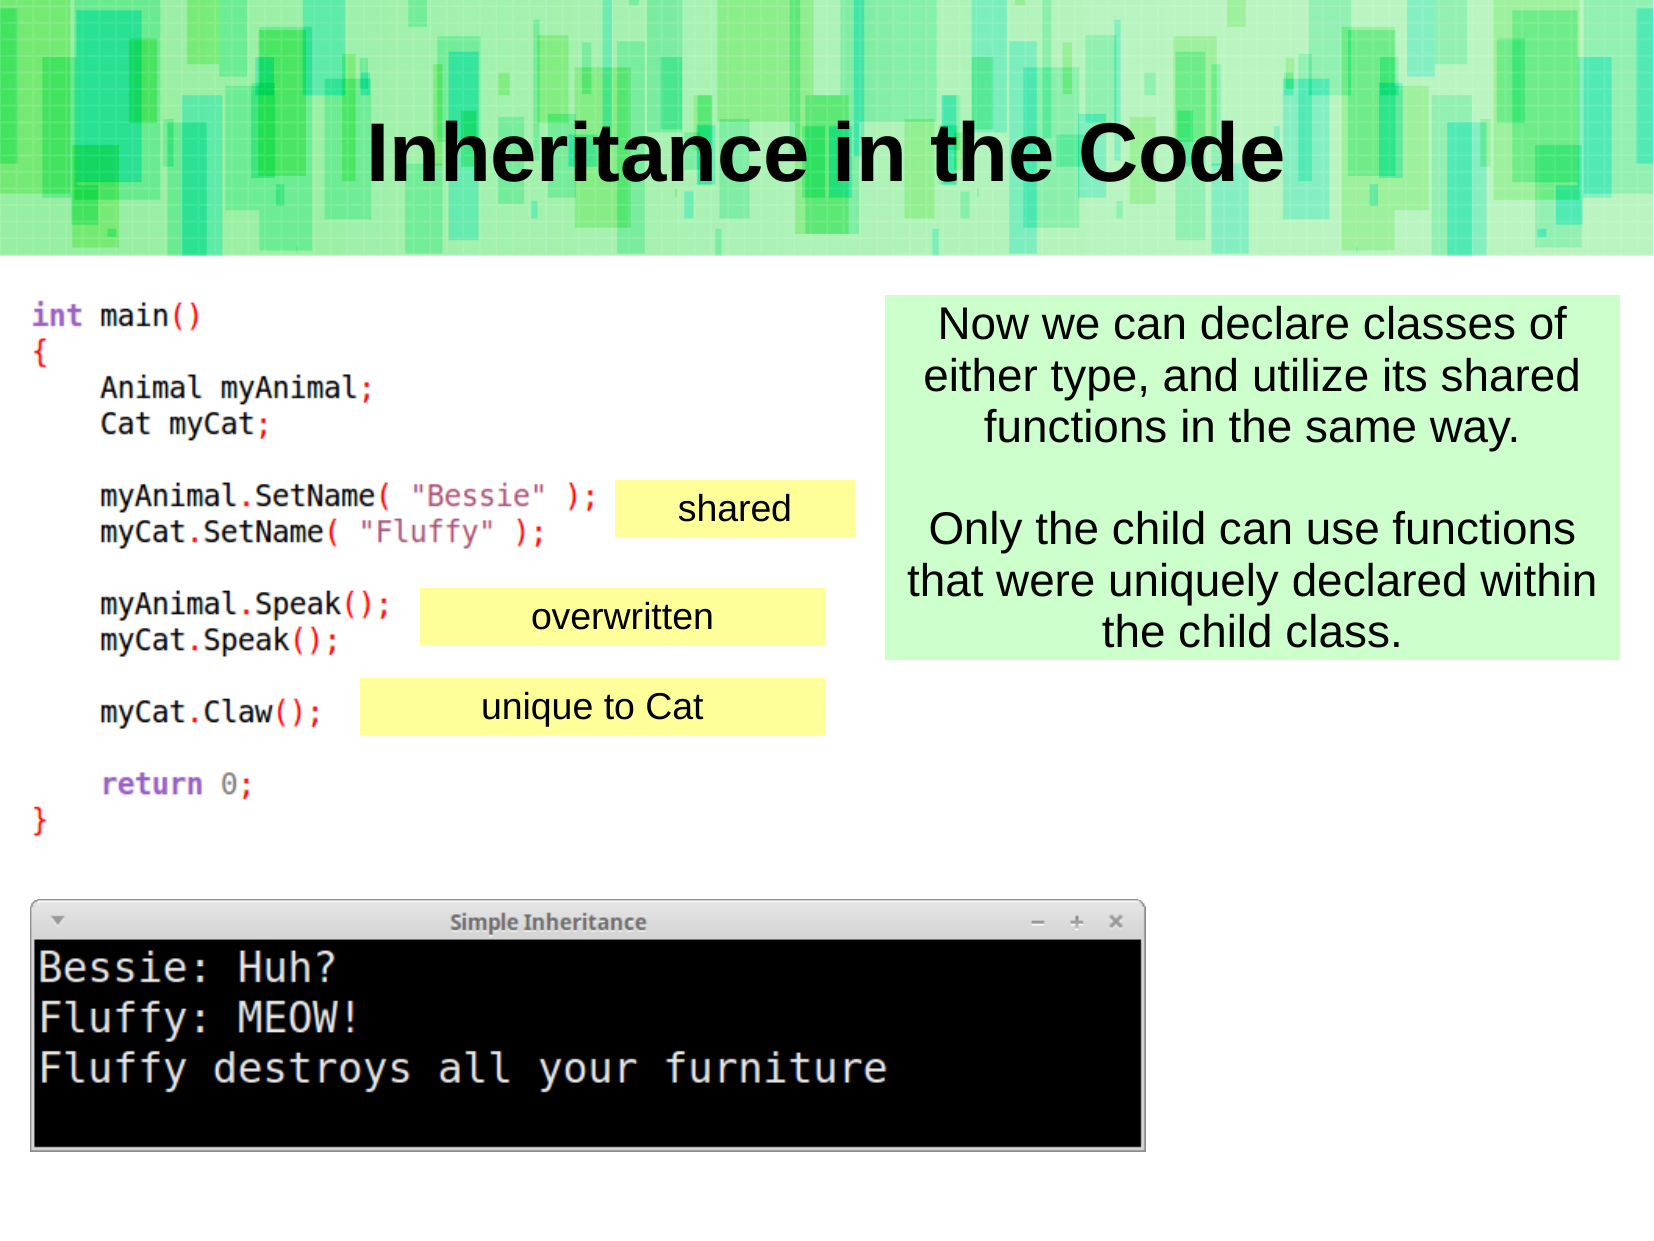

# Inheritance in the Code
Now we can declare classes of either type, and utilize its shared functions in the same way.
Only the child can use functions that were uniquely declared within the child class.
shared
overwritten
unique to Cat